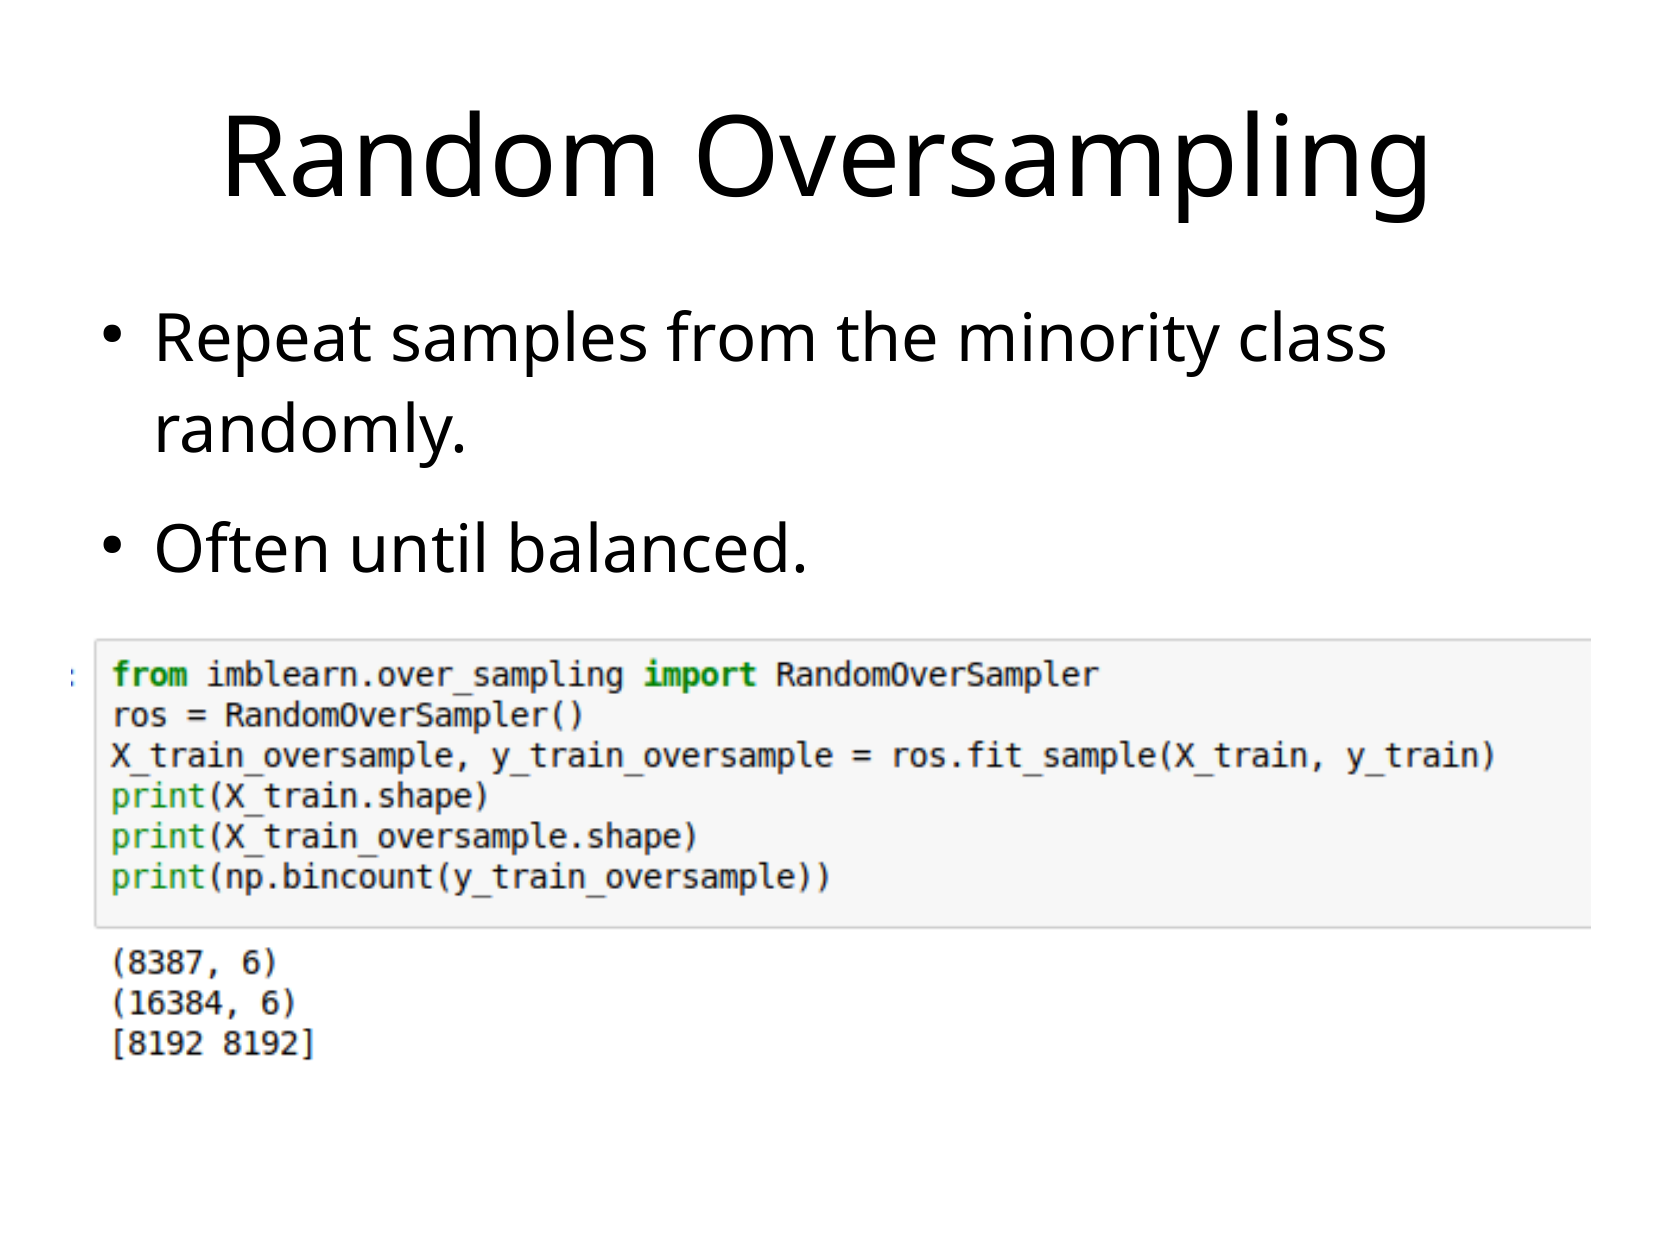

# Random Oversampling
Repeat samples from the minority class randomly.
Often until balanced.
Much slower (dataset grows to 2x majority)